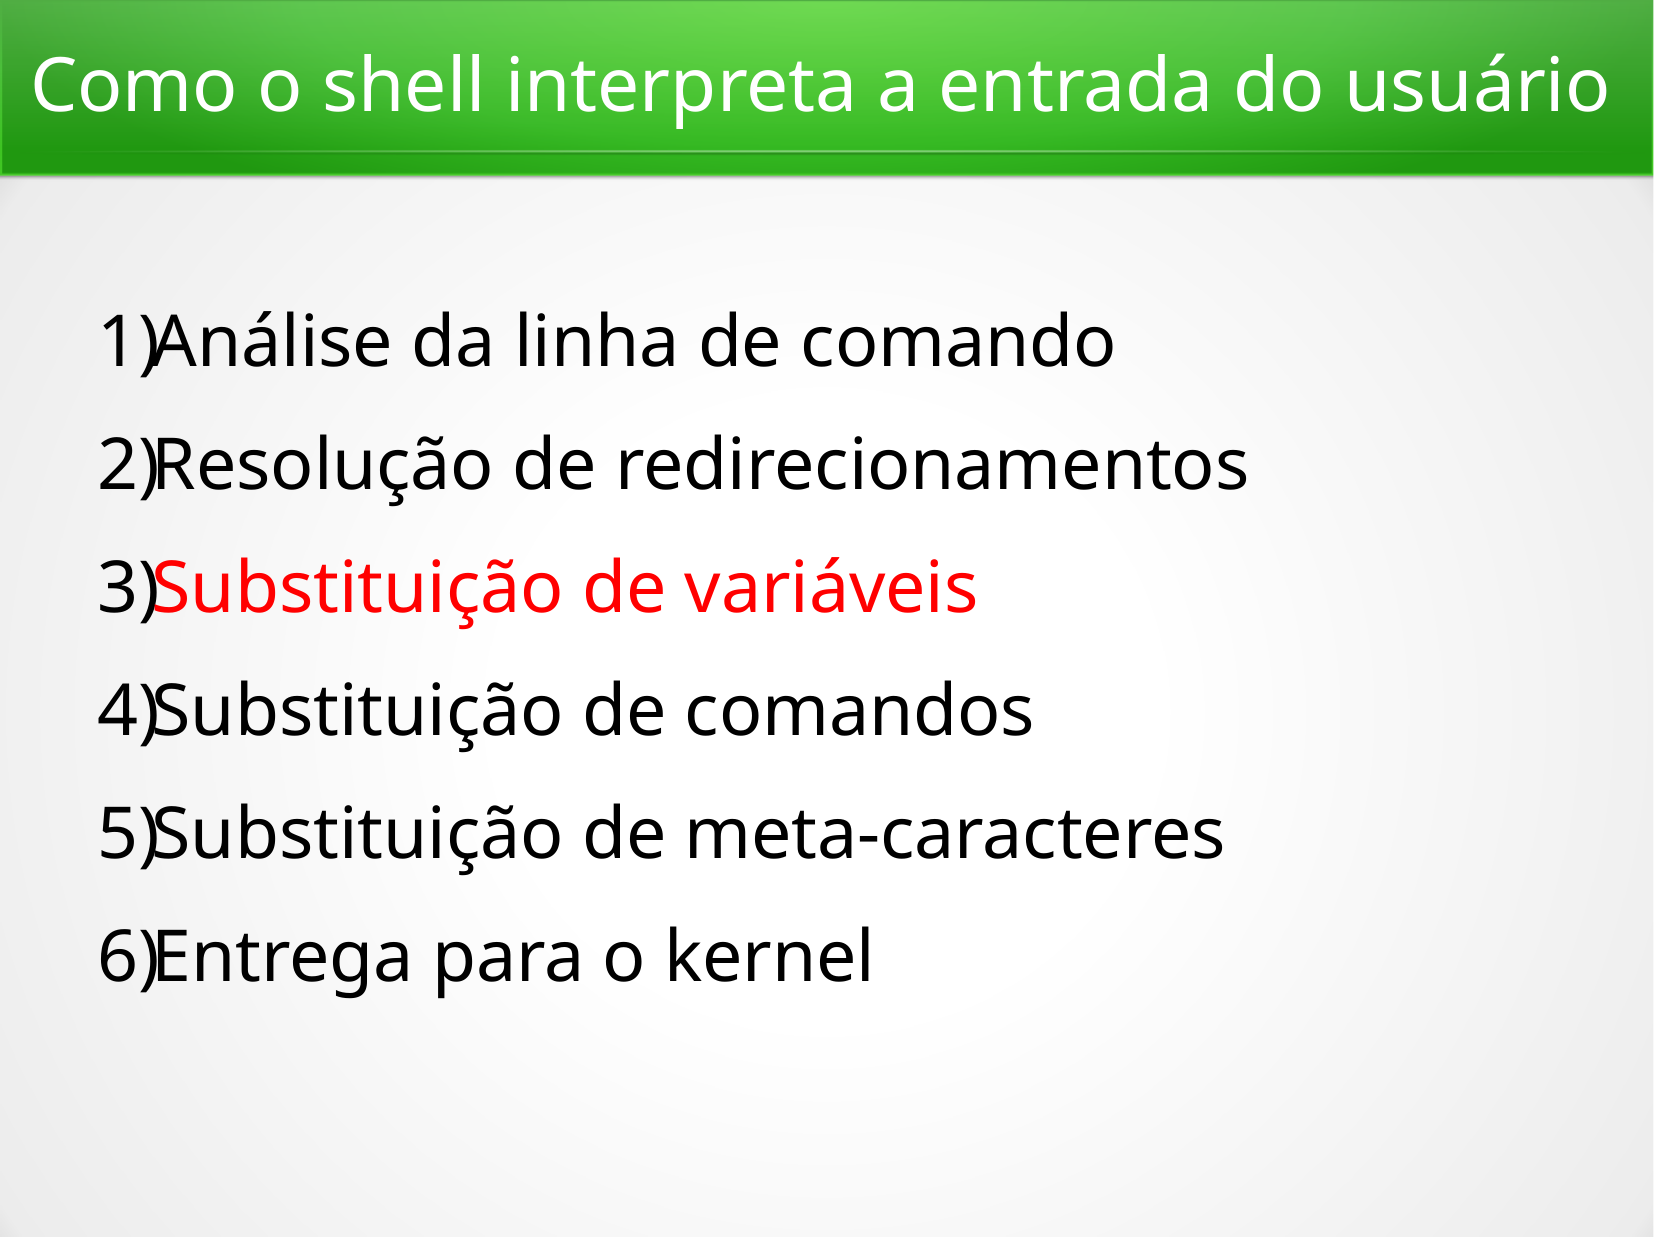

# Como o shell interpreta a entrada do usuário
Análise da linha de comando
Resolução de redirecionamentos
Substituição de variáveis
Substituição de comandos
Substituição de meta-caracteres
Entrega para o kernel